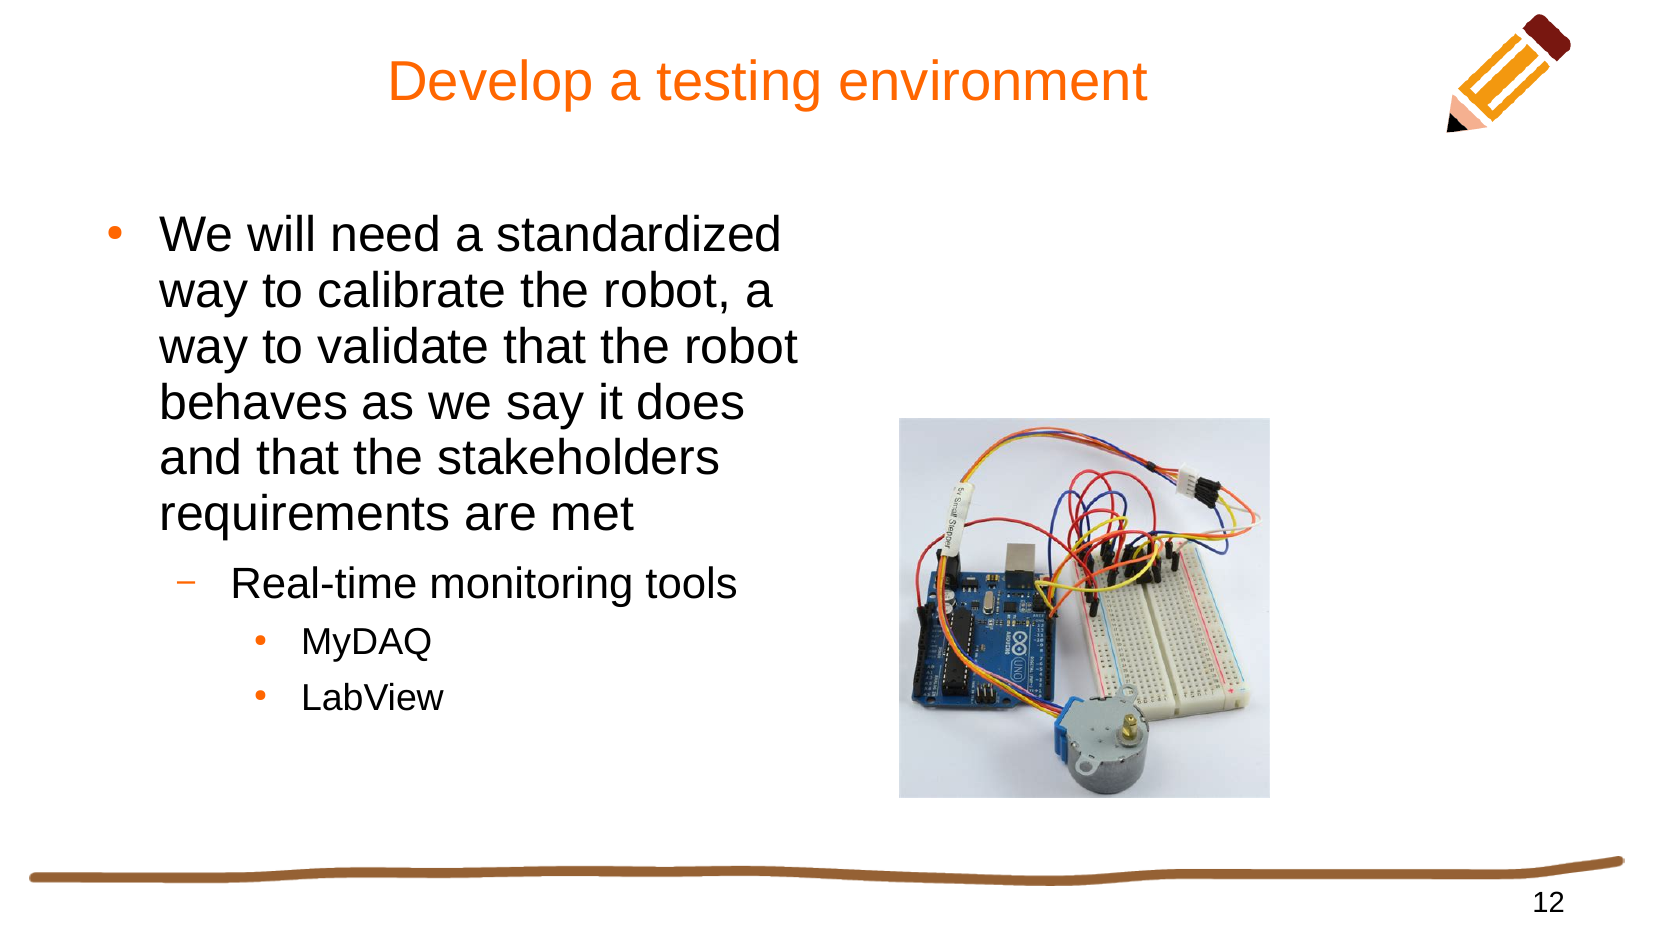

# Develop a testing environment
We will need a standardized way to calibrate the robot, a way to validate that the robot behaves as we say it does and that the stakeholders requirements are met
Real-time monitoring tools
MyDAQ
LabView
12